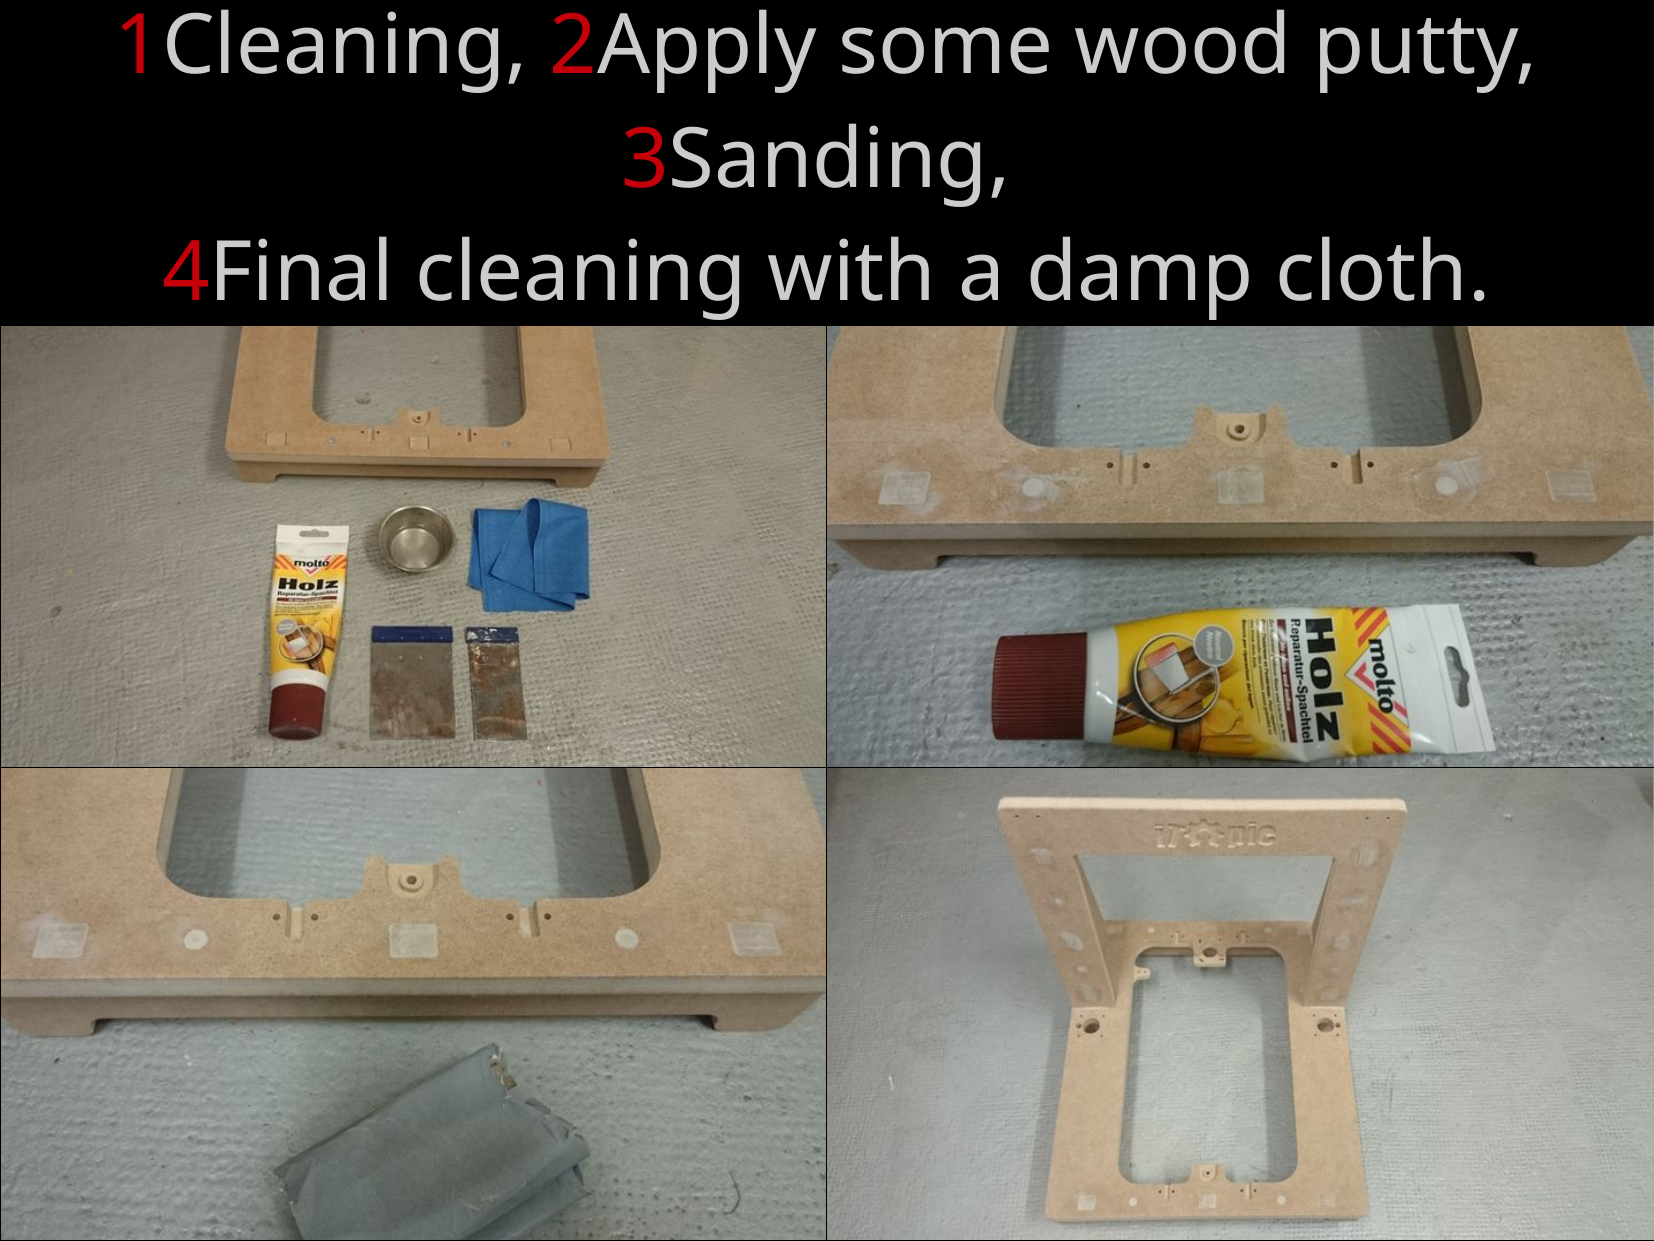

# 1Cleaning, 2Apply some wood putty, 3Sanding, 4Final cleaning with a damp cloth.